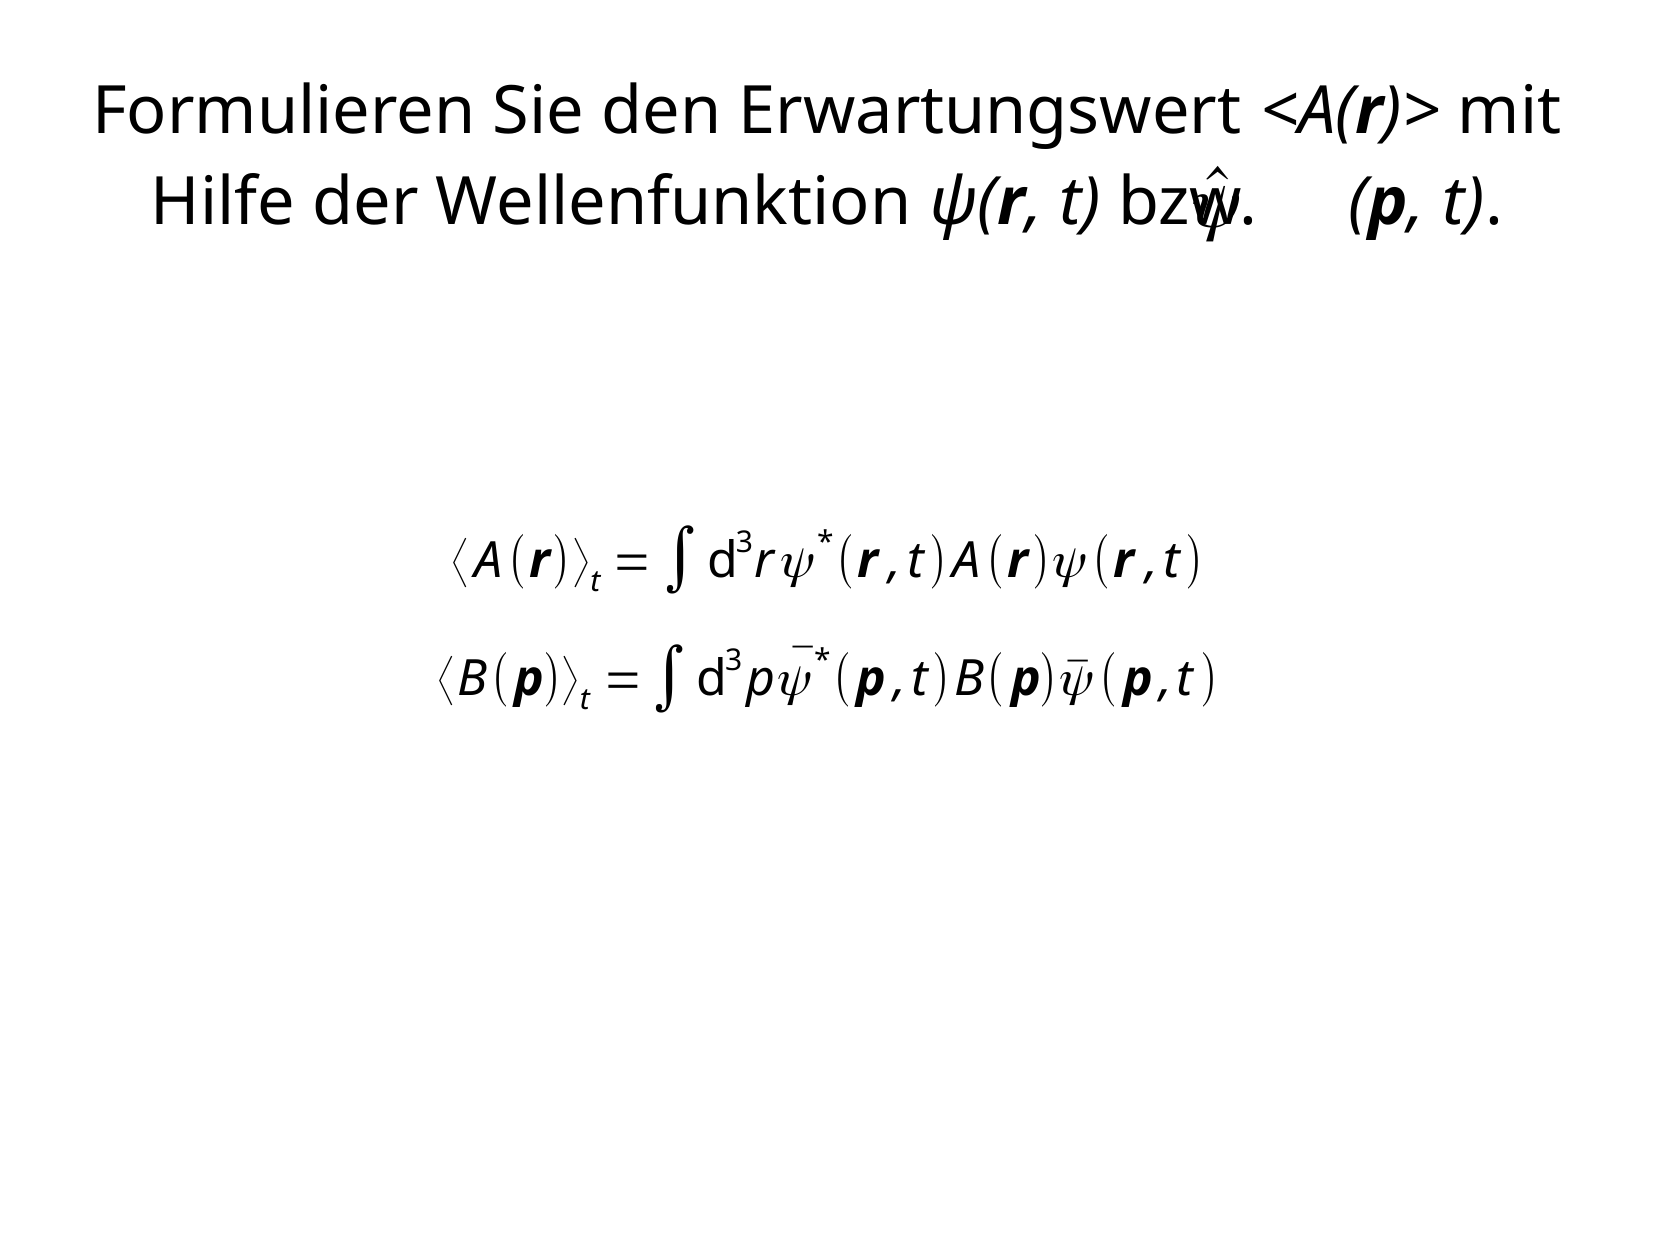

# Formulieren Sie den Erwartungswert <A(r)> mit Hilfe der Wellenfunktion ψ(r, t) bzw. 	 (p, t).